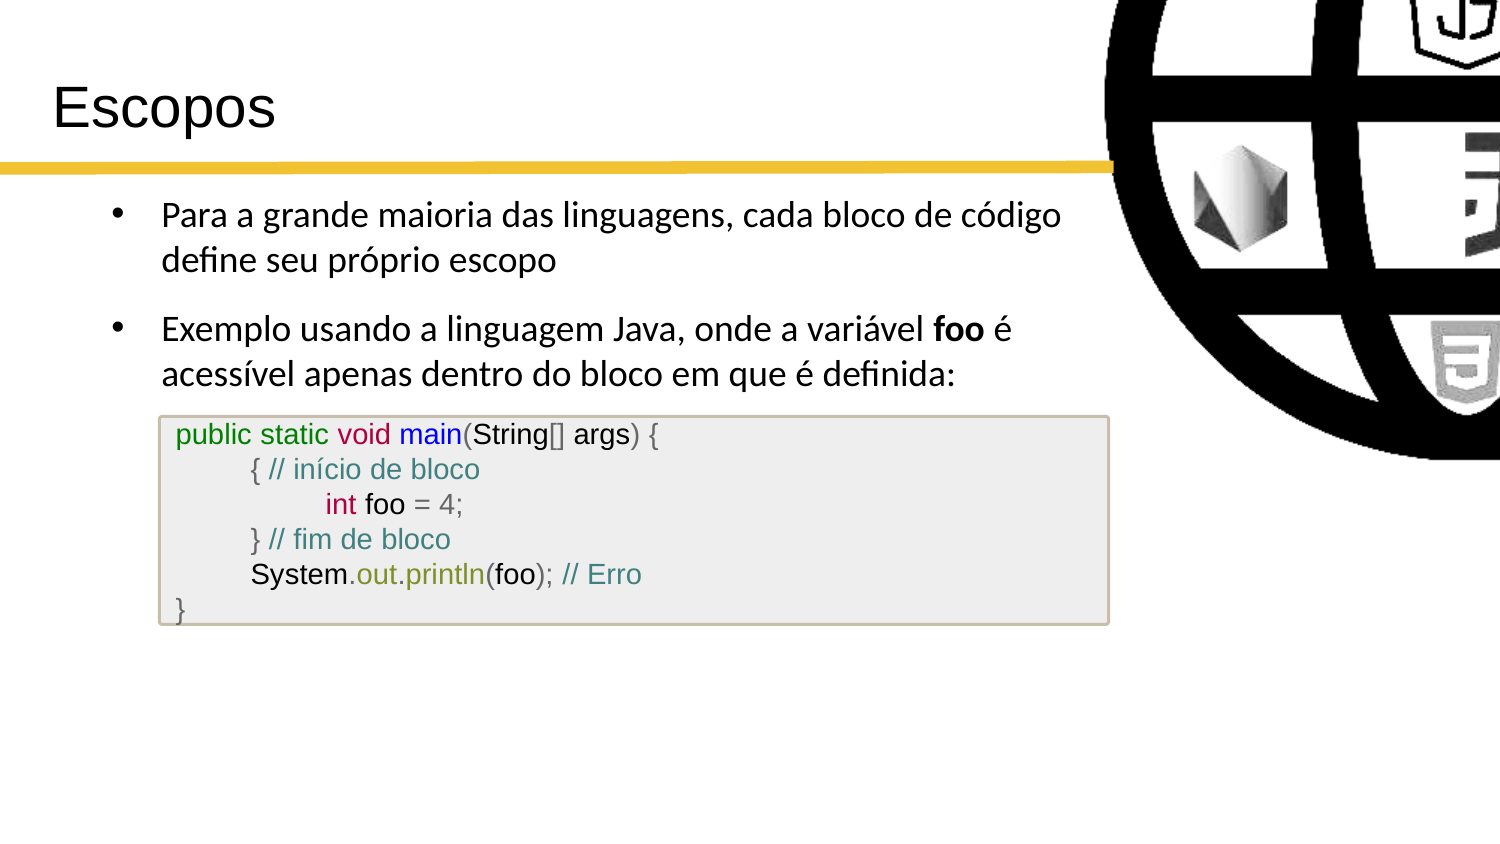

Escopos
Para a grande maioria das linguagens, cada bloco de código define seu próprio escopo
Exemplo usando a linguagem Java, onde a variável foo é acessível apenas dentro do bloco em que é definida:
public static void main(String[] args) {
	{ // início de bloco
		int foo = 4;
	} // fim de bloco
	System.out.println(foo); // Erro
}